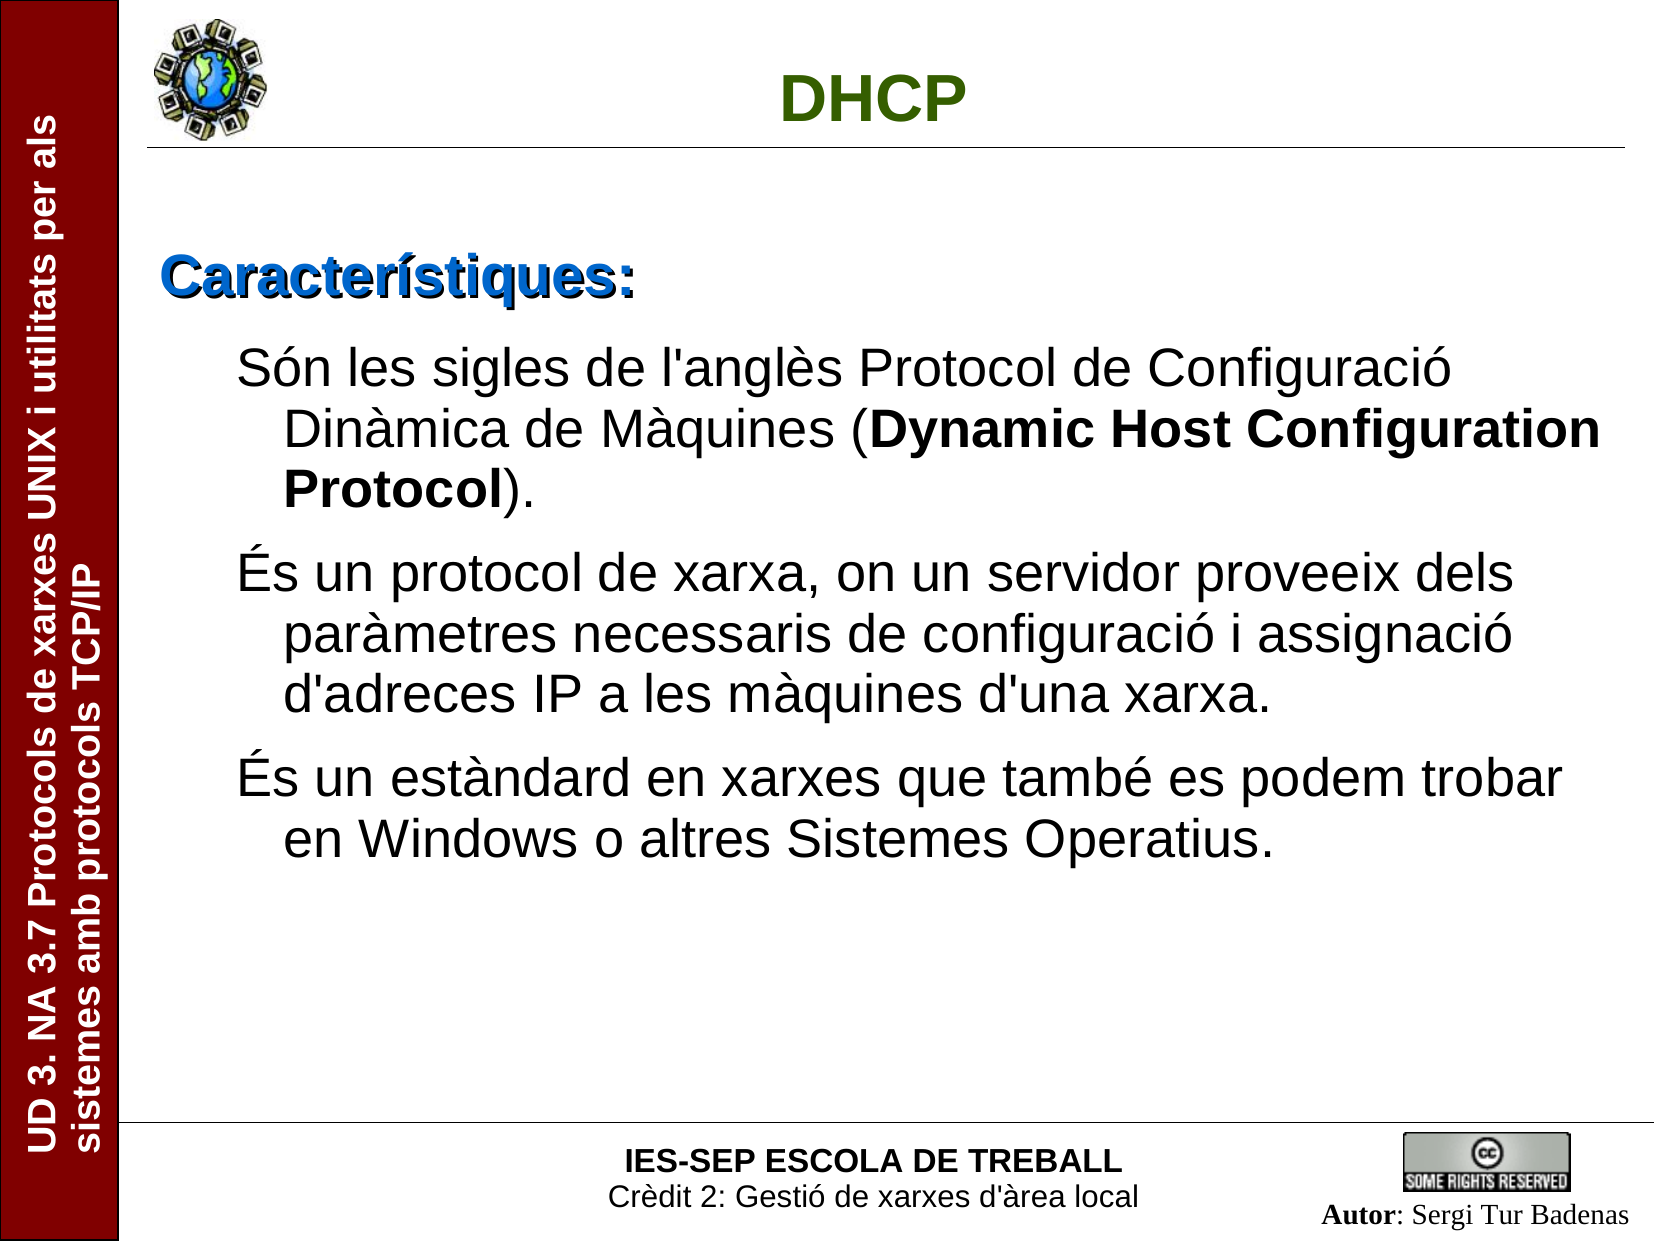

# DHCP
Característiques:
Són les sigles de l'anglès Protocol de Configuració Dinàmica de Màquines (Dynamic Host Configuration Protocol).
És un protocol de xarxa, on un servidor proveeix dels paràmetres necessaris de configuració i assignació d'adreces IP a les màquines d'una xarxa.
És un estàndard en xarxes que també es podem trobar en Windows o altres Sistemes Operatius.